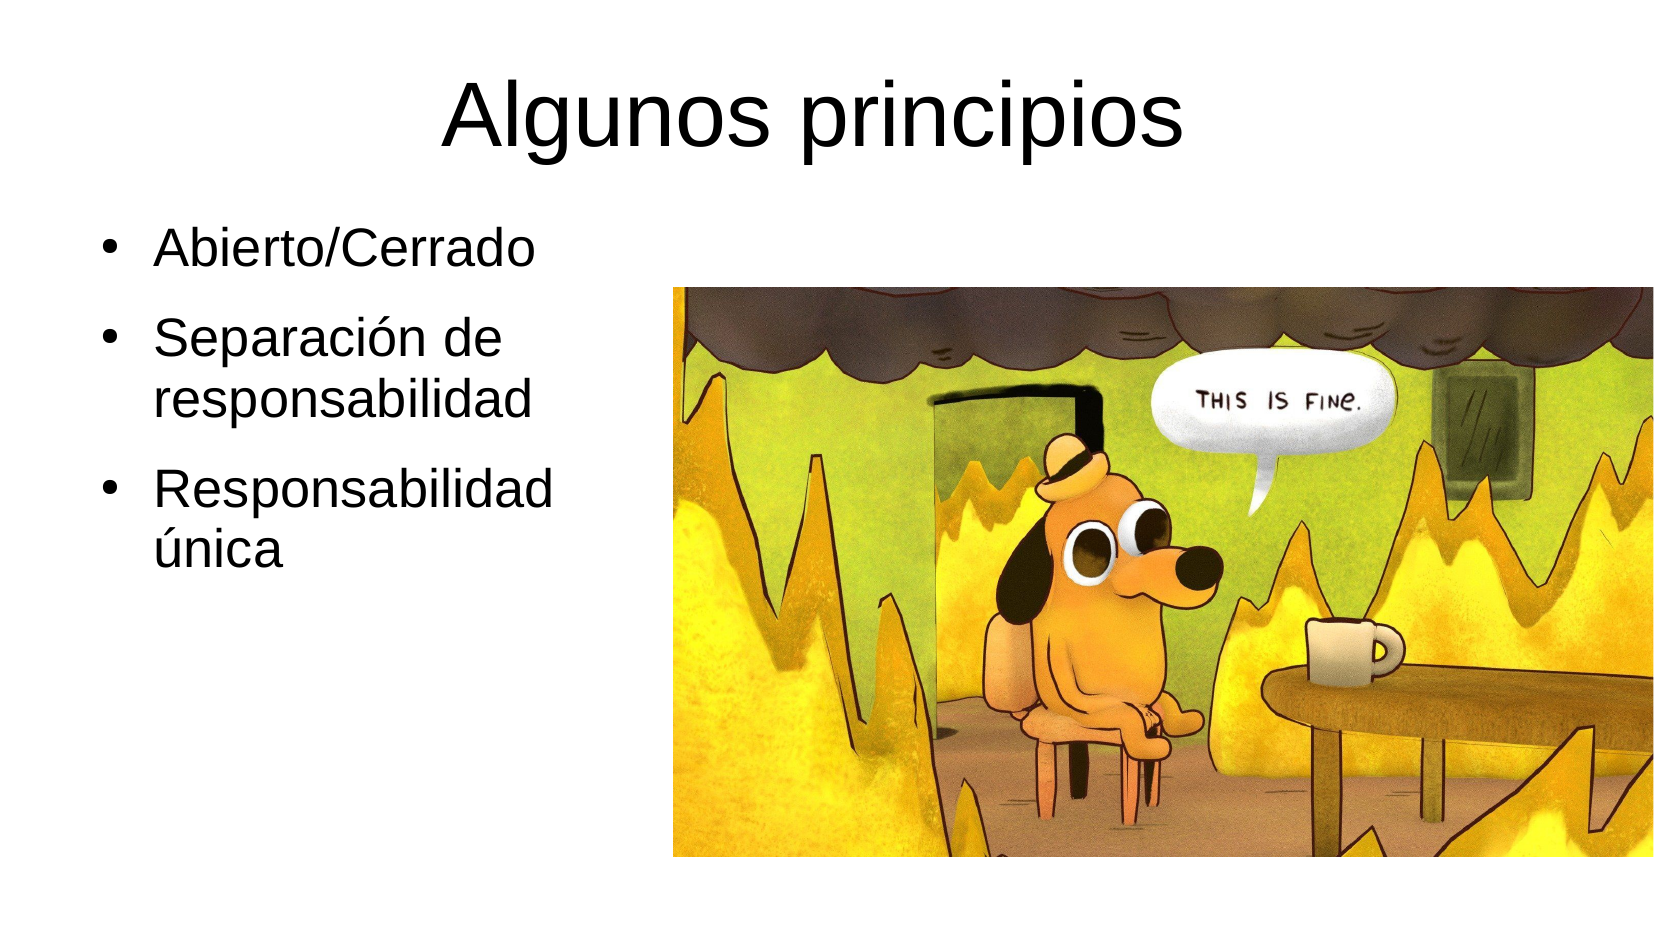

# Algunos principios
Abierto/Cerrado
Separación de responsabilidad
Responsabilidad única